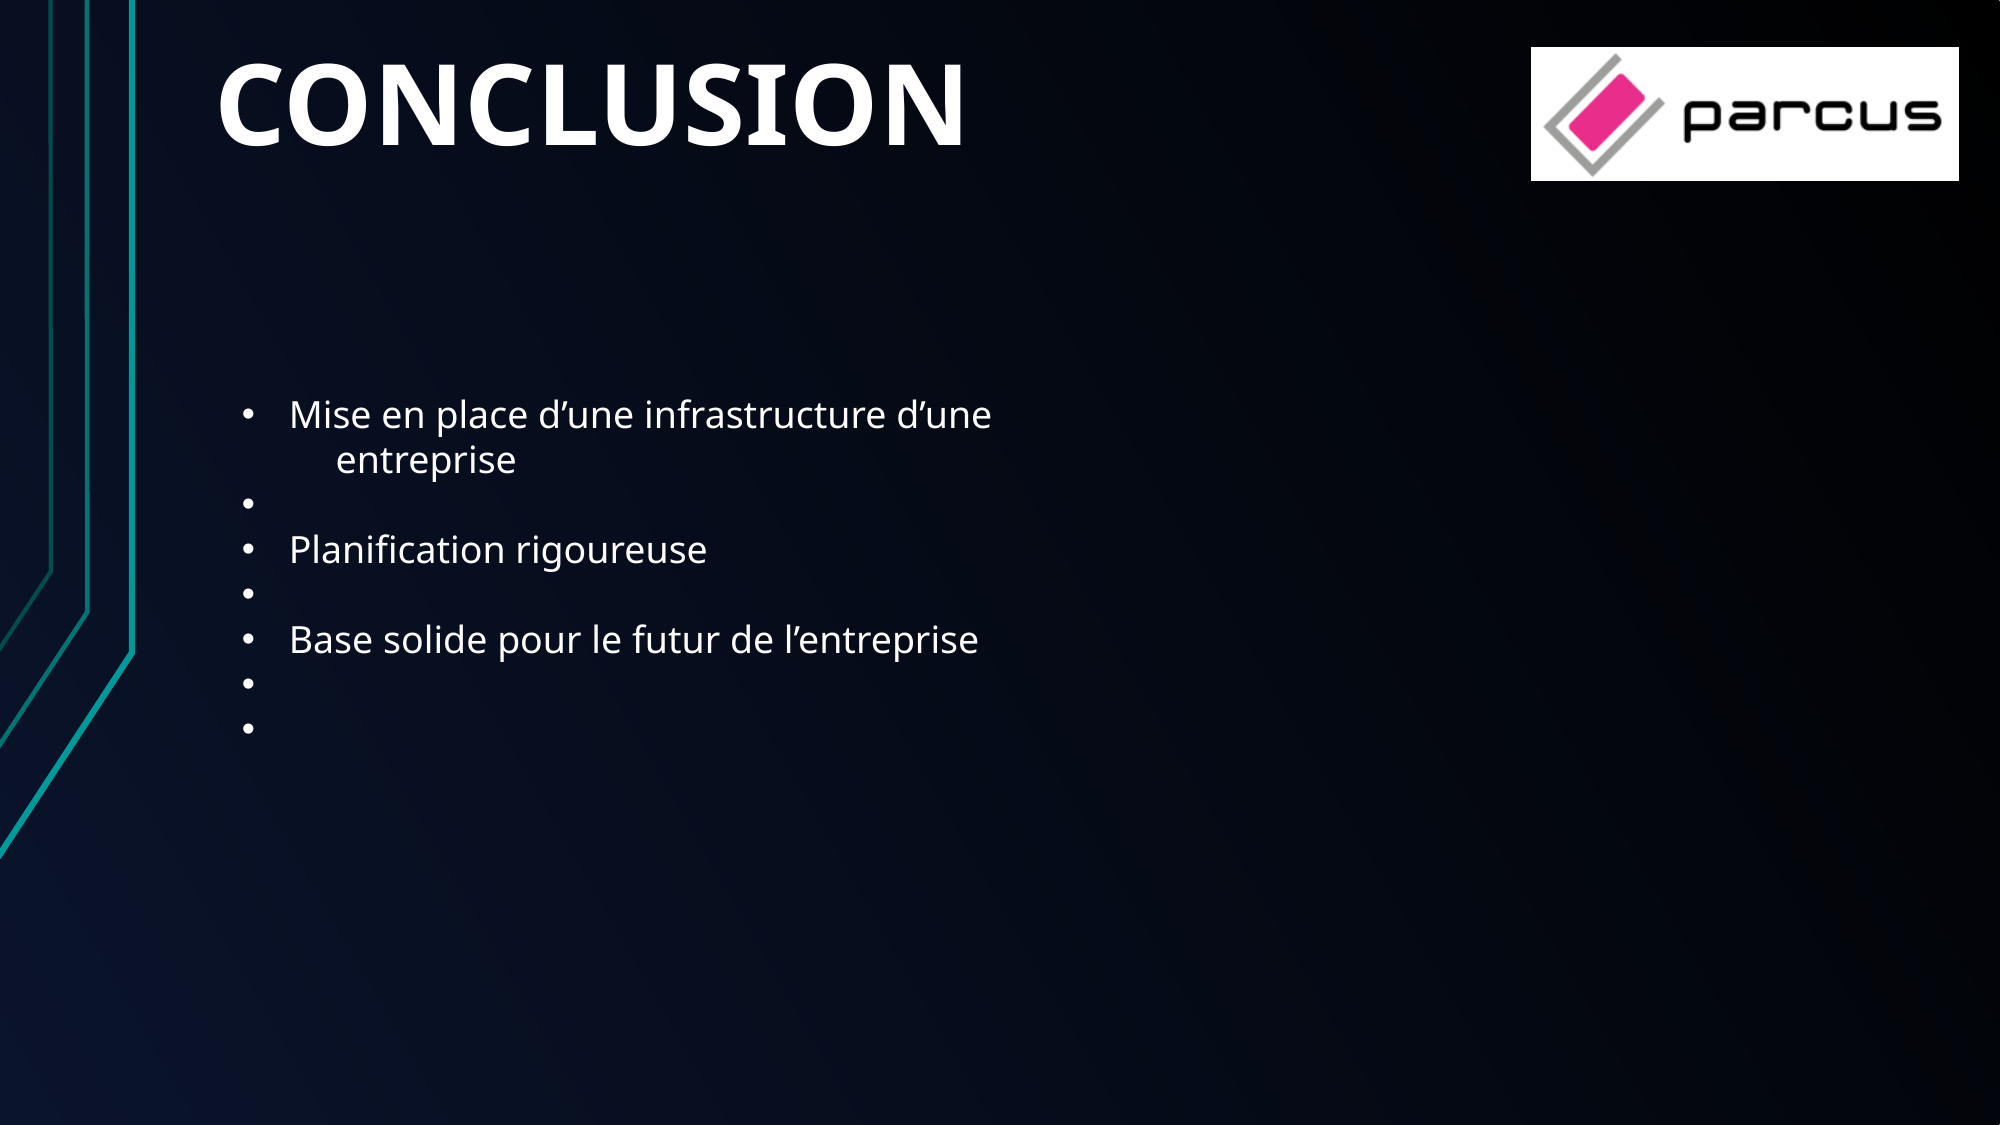

# CONCLUSION
Mise en place d’une infrastructure d’une entreprise
Planification rigoureuse
Base solide pour le futur de l’entreprise